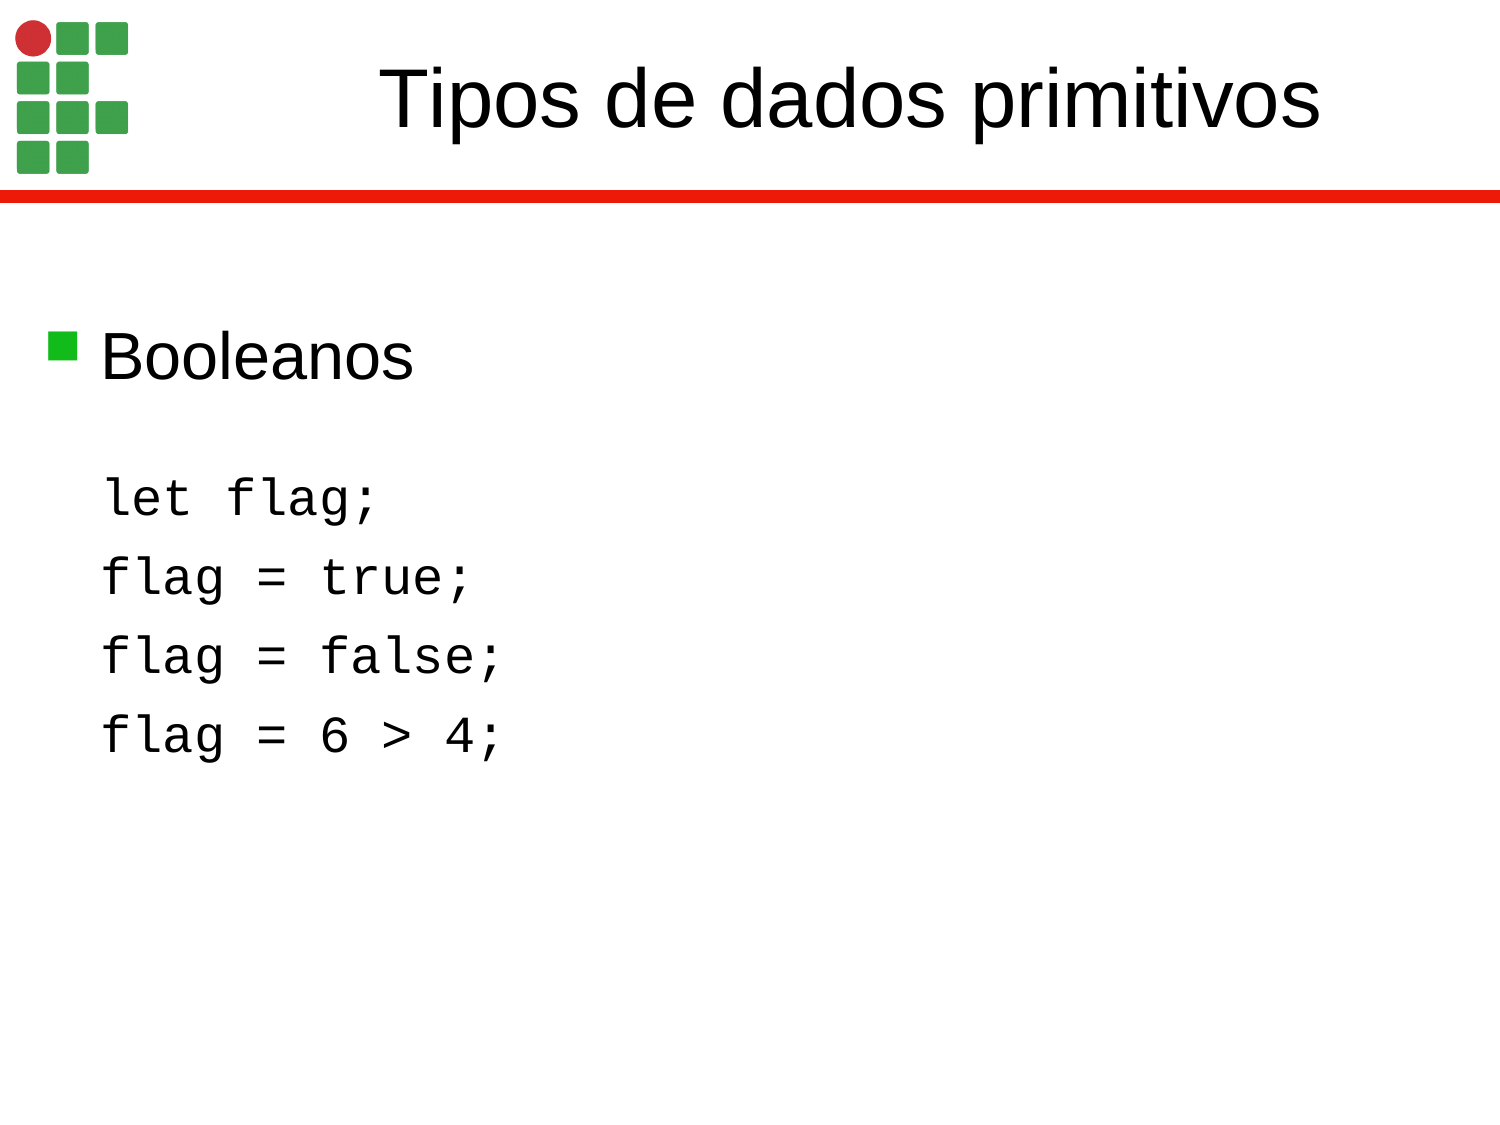

# Tipos de dados primitivos
Booleanos
let flag;
flag = true;
flag = false;
flag = 6 > 4;